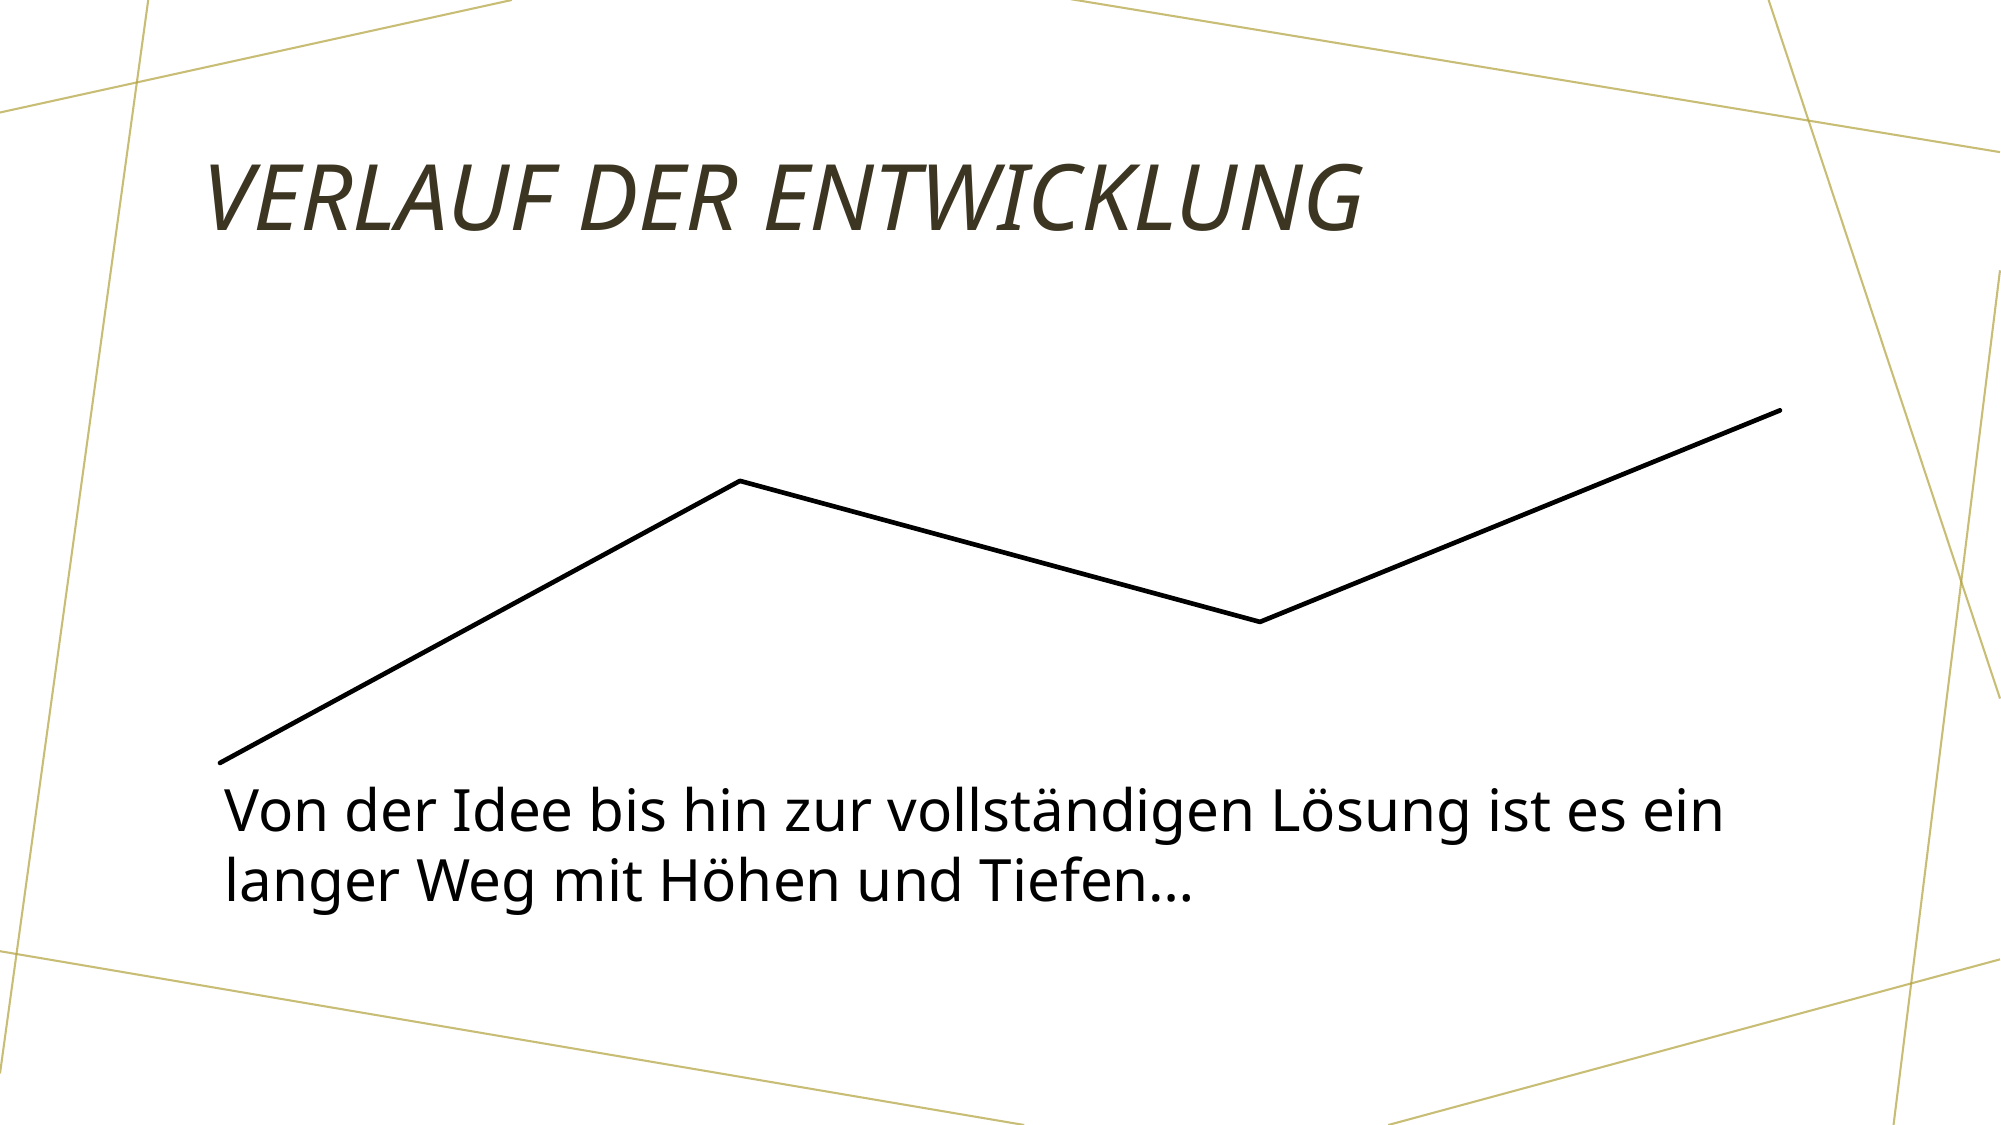

# Verlauf der Entwicklung
### Chart
| Category | Datenreihe 2 |
|---|---|
| Kategorie 1 | 1.0 |
| Kategorie 2 | 5.0 |
| Kategorie 3 | 3.0 |
| Kategorie 4 | 6.0 |Von der Idee bis hin zur vollständigen Lösung ist es ein langer Weg mit Höhen und Tiefen…